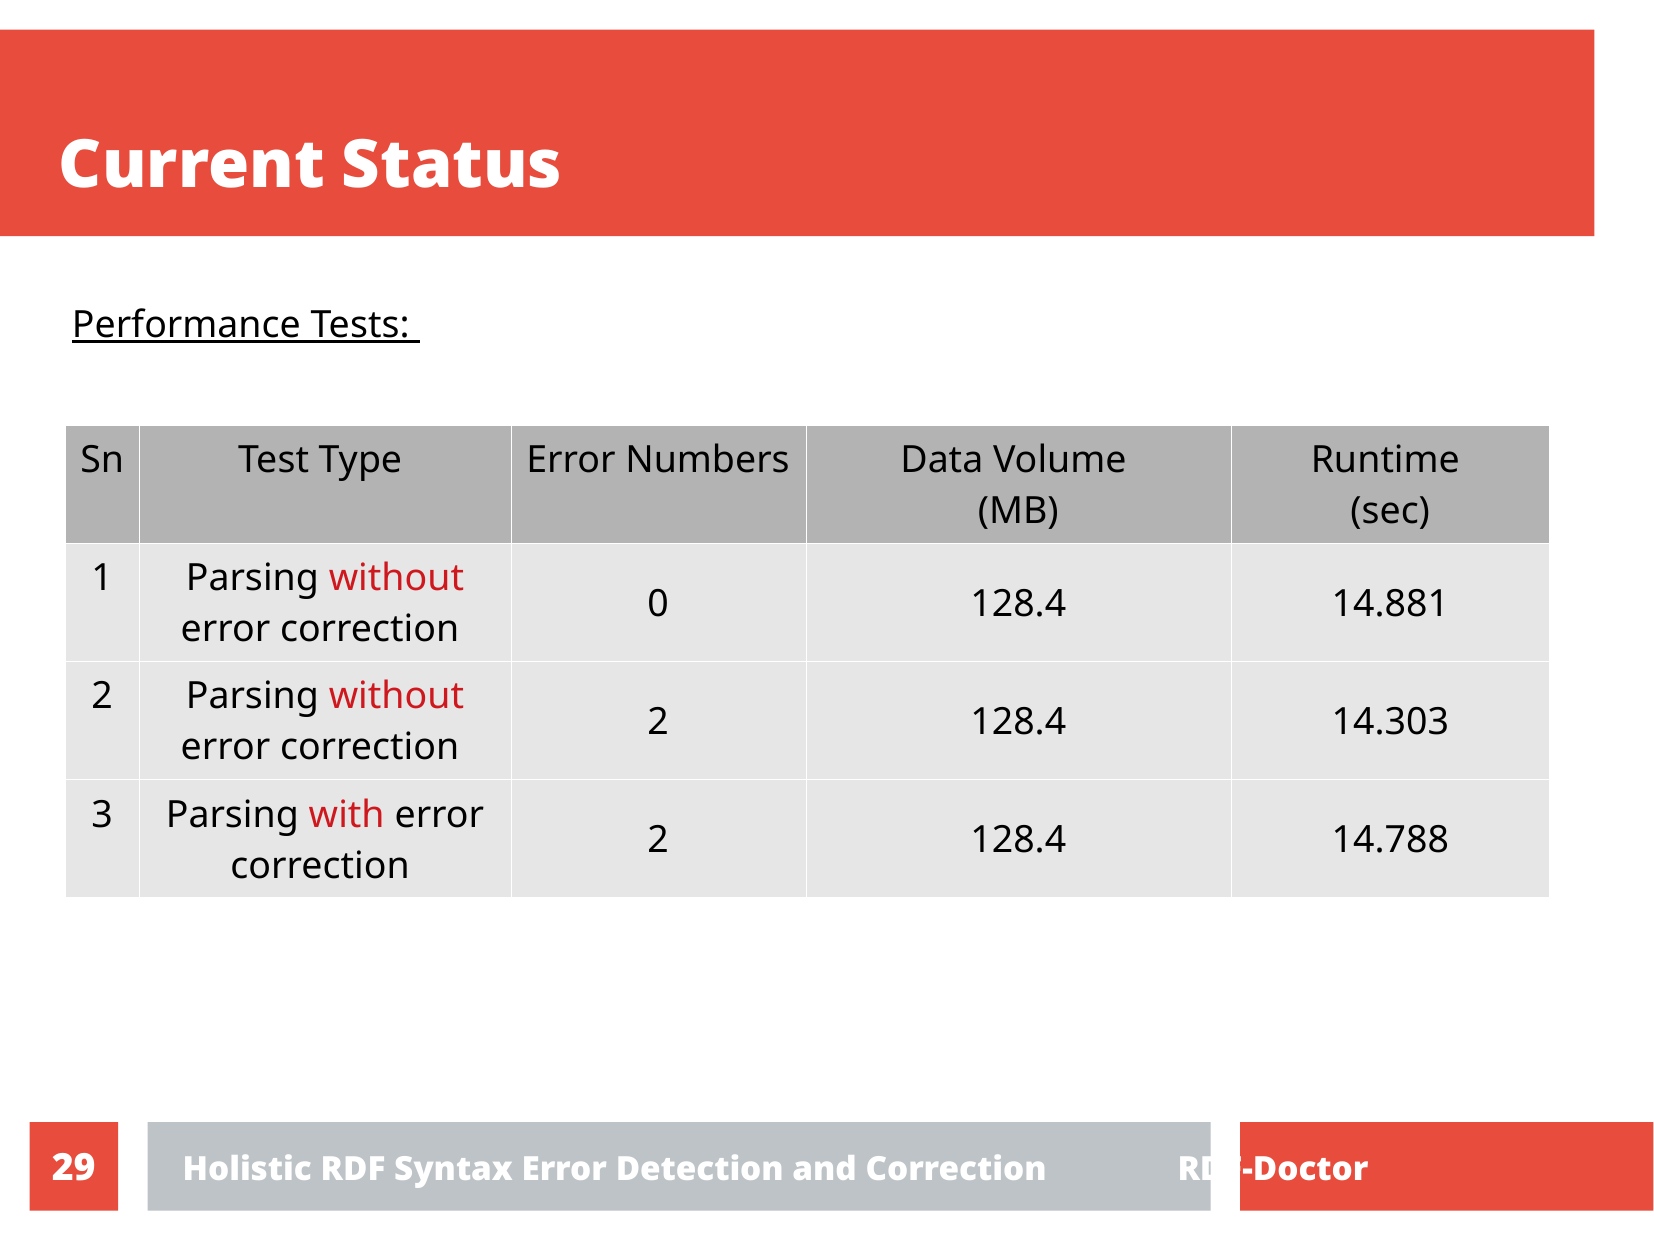

# Current Status
Performance Tests:
| Sn | Test Type | Error Numbers | Data Volume (MB) | Runtime (sec) |
| --- | --- | --- | --- | --- |
| 1 | Parsing without error correction | 0 | 128.4 | 14.881 |
| 2 | Parsing without error correction | 2 | 128.4 | 14.303 |
| 3 | Parsing with error correction | 2 | 128.4 | 14.788 |
29
Holistic RDF Syntax Error Detection and Correction RDF-Doctor